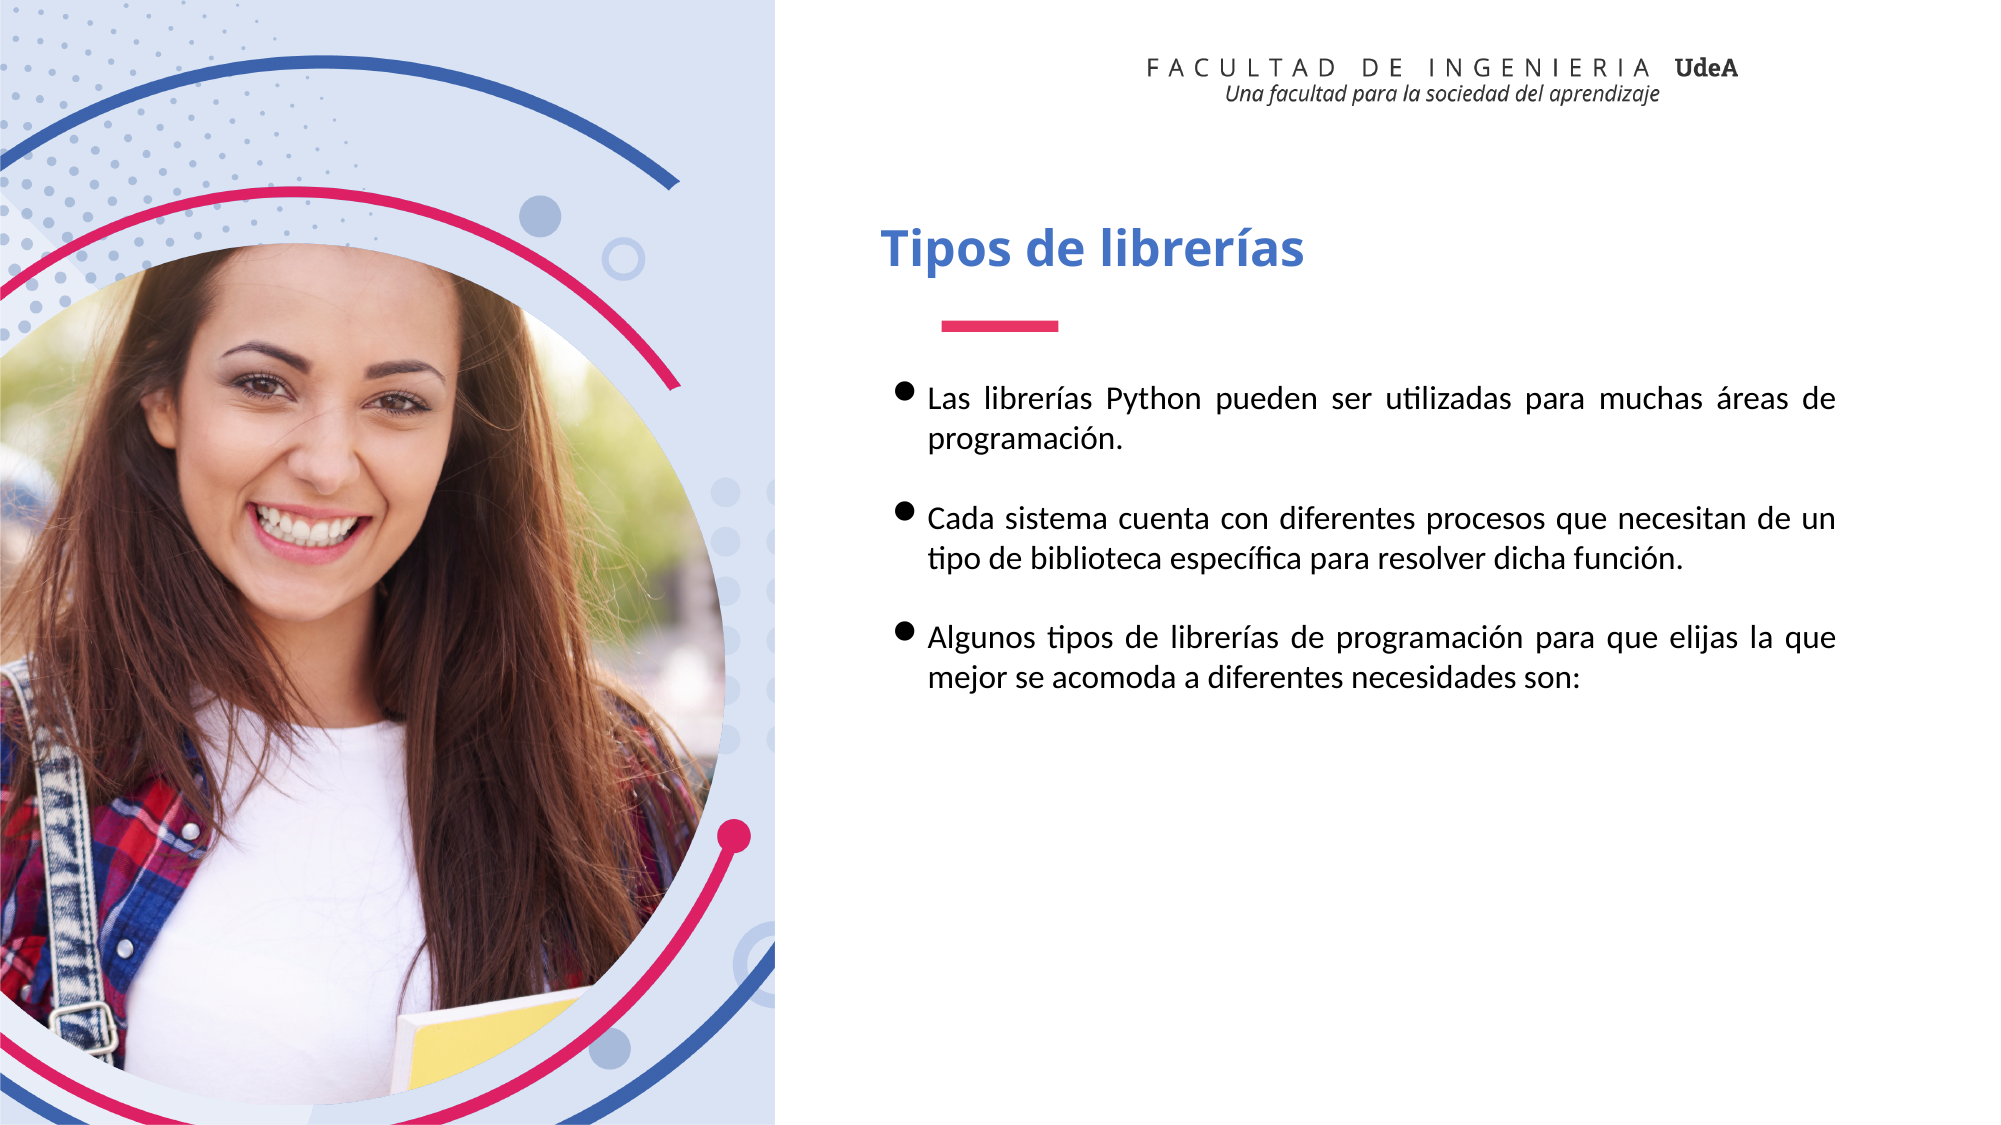

Tipos de librerías
Las librerías Python pueden ser utilizadas para muchas áreas de programación.
Cada sistema cuenta con diferentes procesos que necesitan de un tipo de biblioteca específica para resolver dicha función.
Algunos tipos de librerías de programación para que elijas la que mejor se acomoda a diferentes necesidades son: